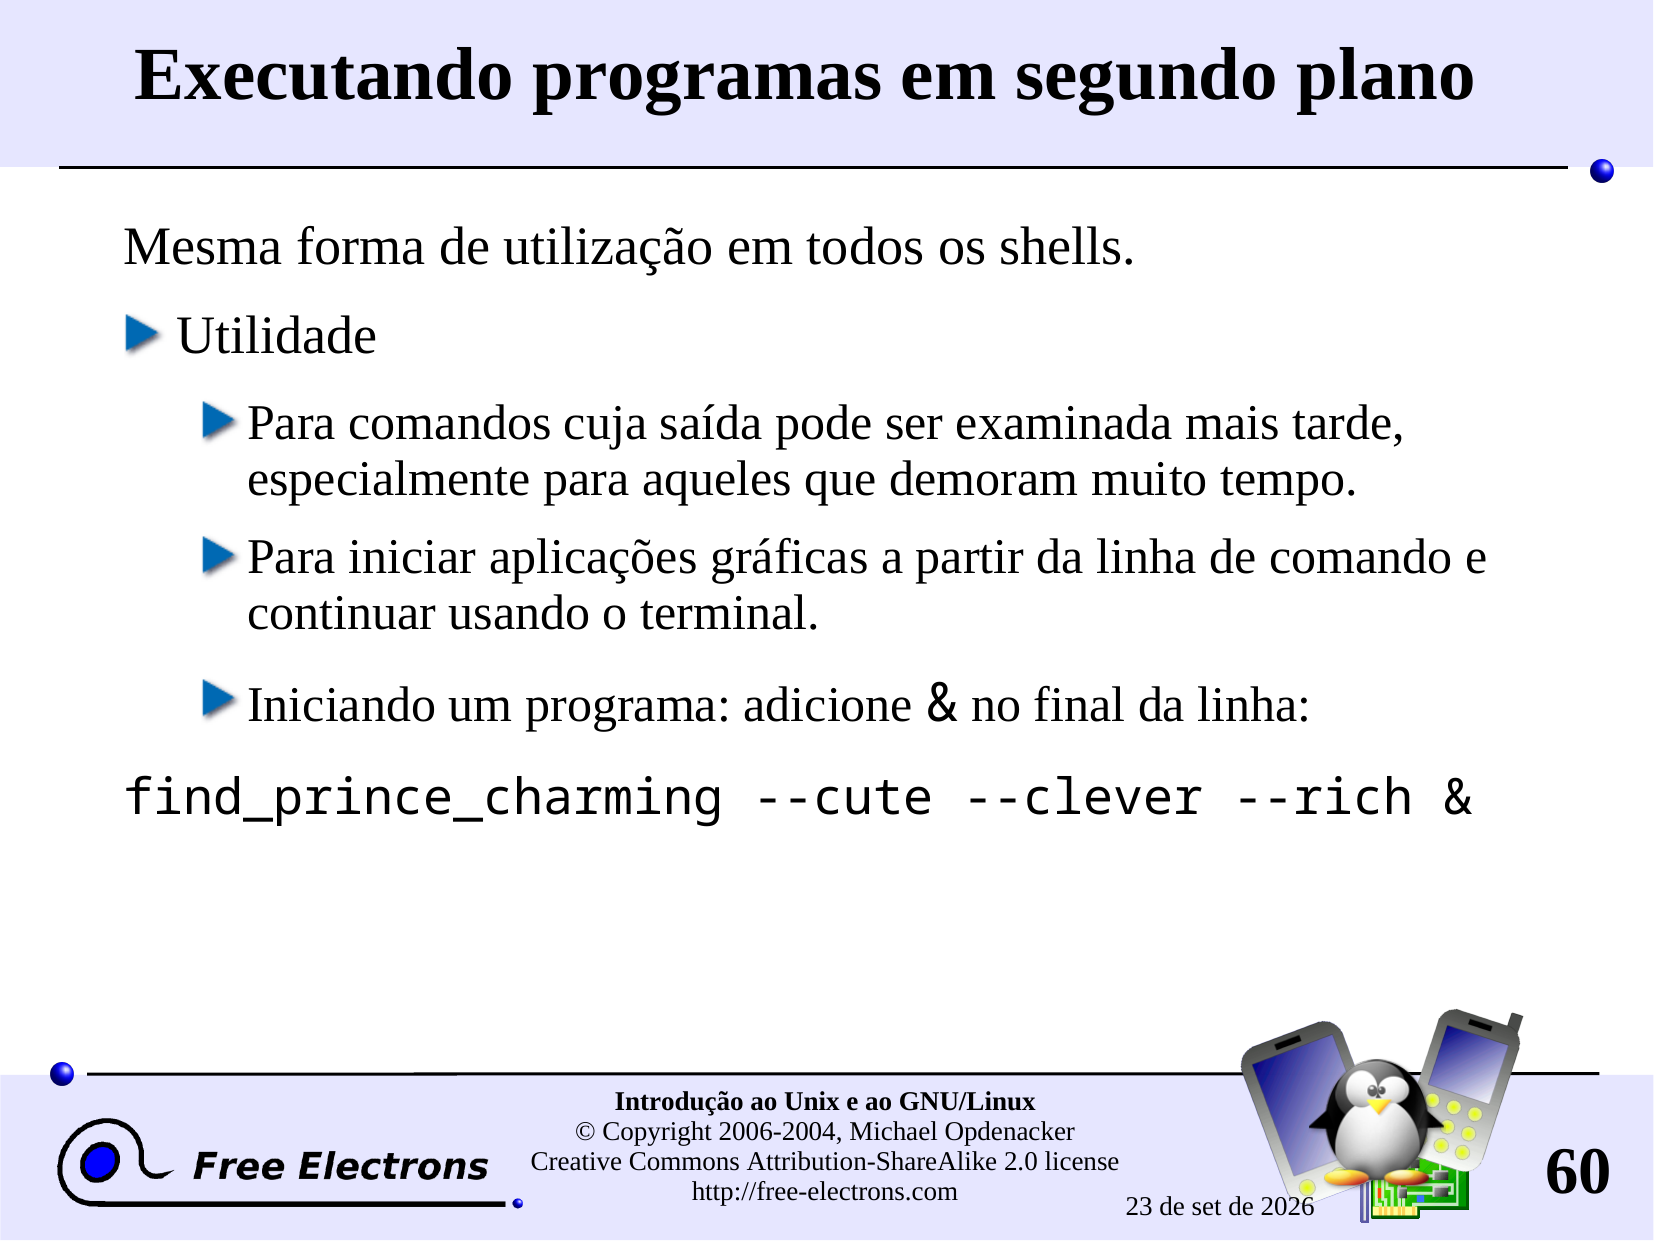

# Executando programas em segundo plano
Mesma forma de utilização em todos os shells.
Utilidade
Para comandos cuja saída pode ser examinada mais tarde, especialmente para aqueles que demoram muito tempo.
Para iniciar aplicações gráficas a partir da linha de comando e continuar usando o terminal.
Iniciando um programa: adicione & no final da linha:
find_prince_charming --cute --clever --rich &